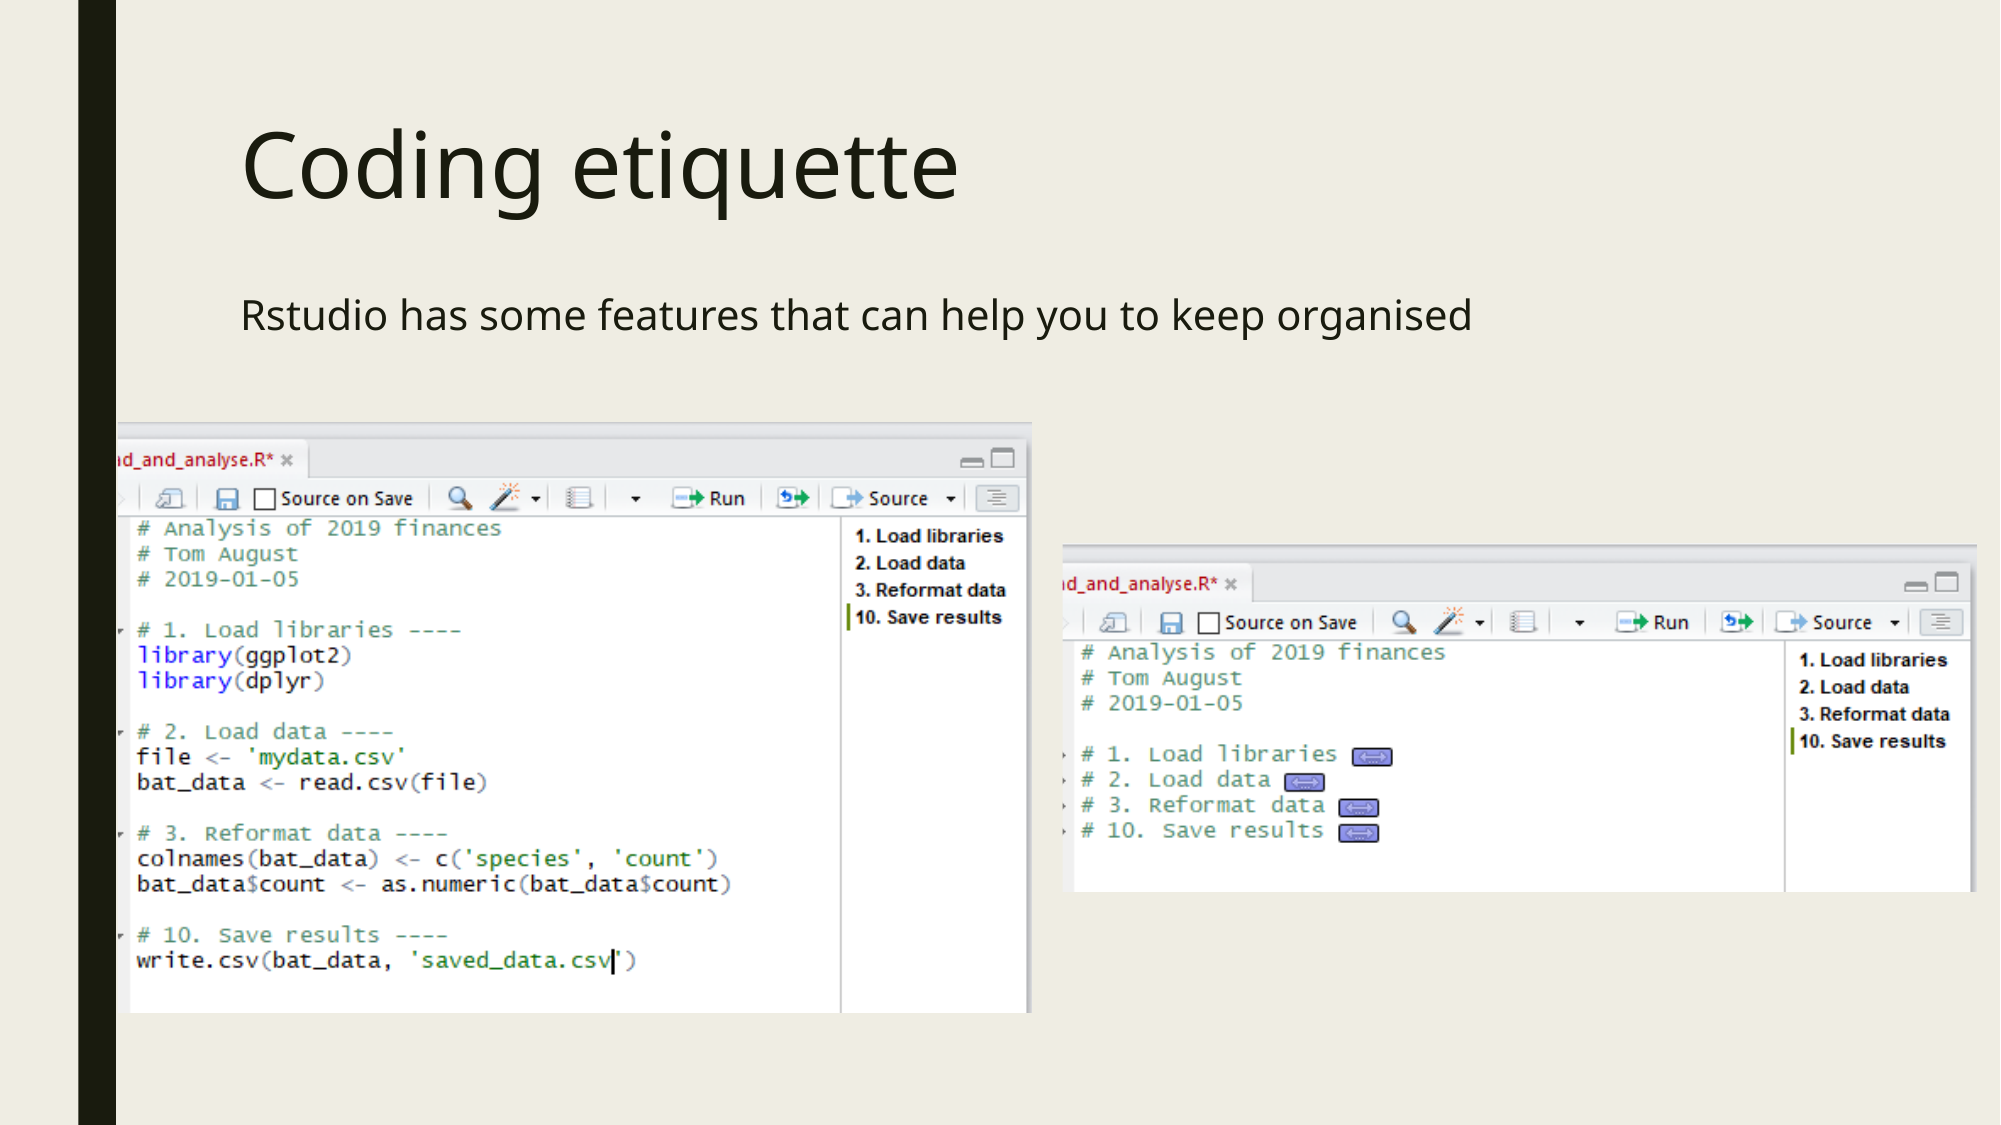

# Coding etiquette
Rstudio has some features that can help you to keep organised